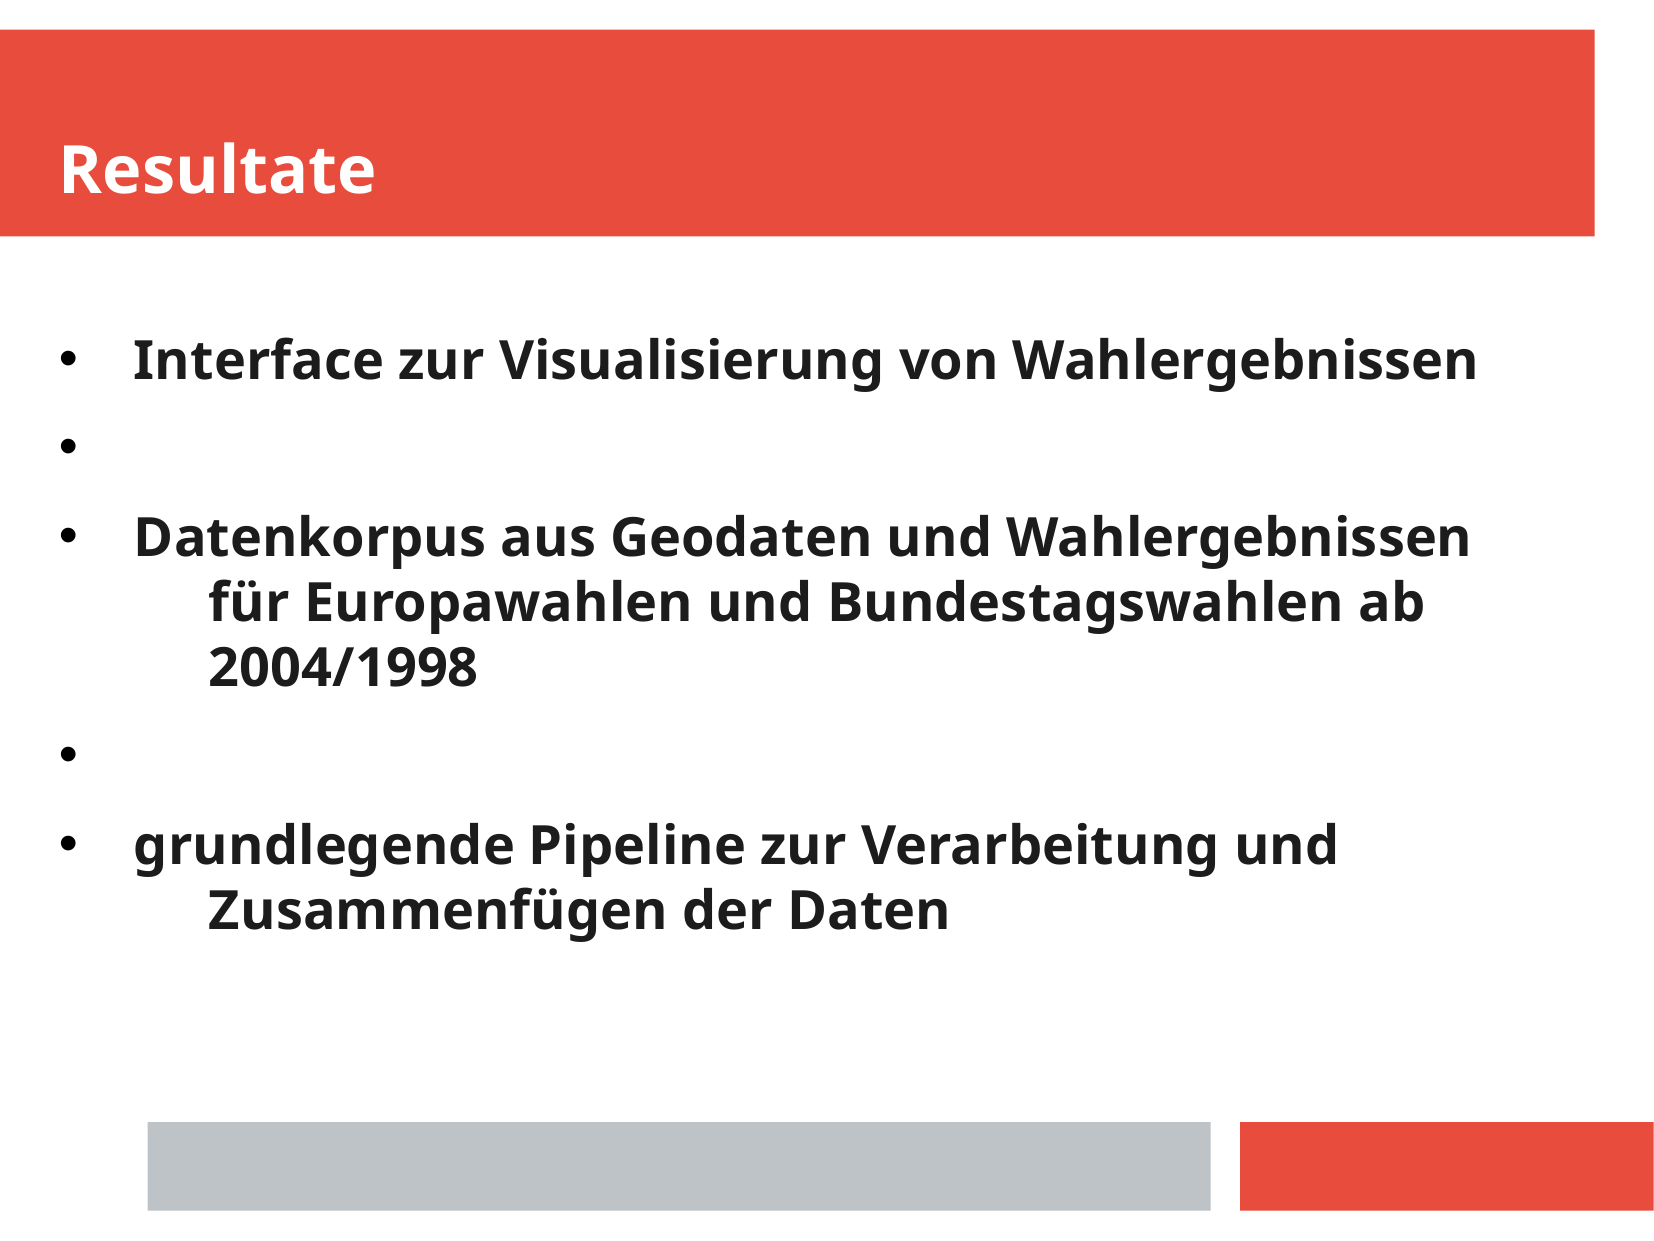

# Resultate
Interface zur Visualisierung von Wahlergebnissen
Datenkorpus aus Geodaten und Wahlergebnissen für Europawahlen und Bundestagswahlen ab 2004/1998
grundlegende Pipeline zur Verarbeitung und Zusammenfügen der Daten